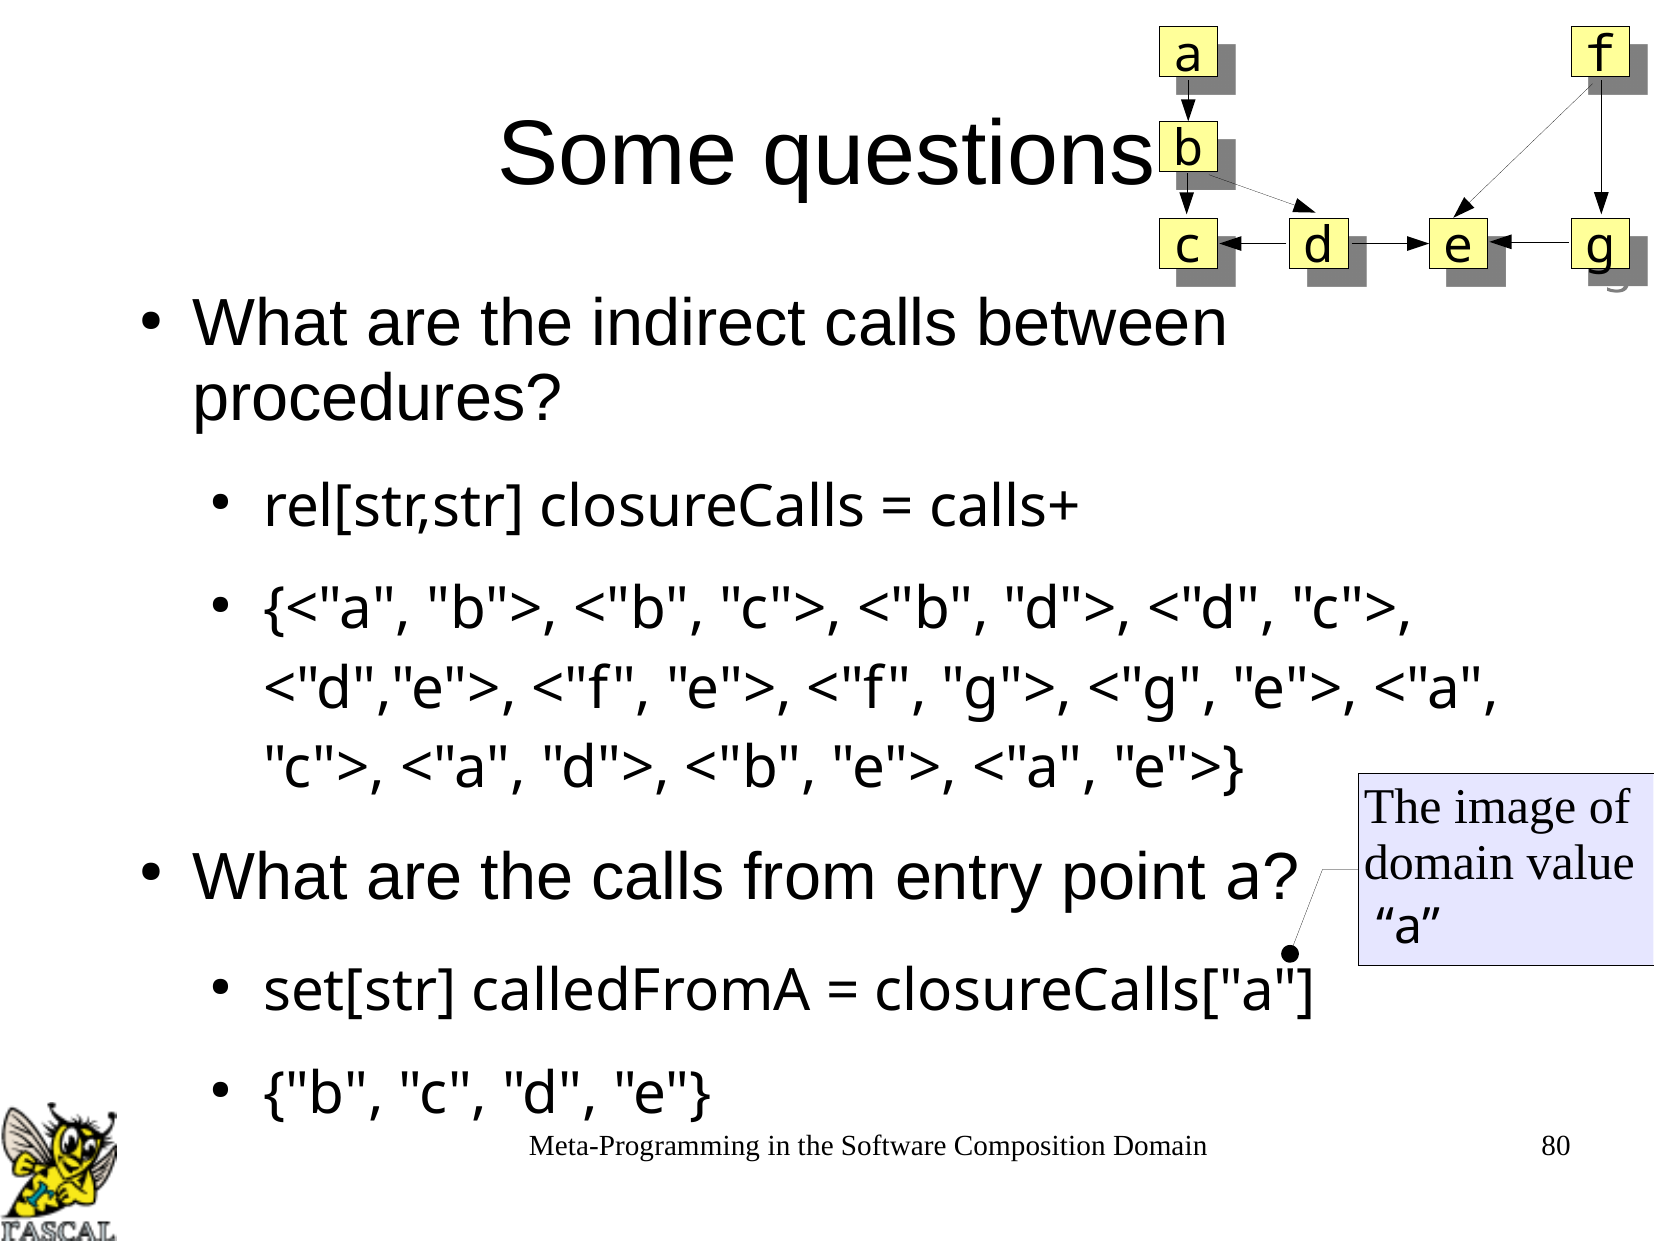

a
f
b
c
d
e
g
# Some questions
What are the indirect calls between procedures?
rel[str,str] closureCalls = calls+
{<"a", "b">, <"b", "c">, <"b", "d">, <"d", "c">, <"d","e">, <"f", "e">, <"f", "g">, <"g", "e">, <"a", "c">, <"a", "d">, <"b", "e">, <"a", "e">}
What are the calls from entry point a?
set[str] calledFromA = closureCalls["a"]
{"b", "c", "d", "e"}
80